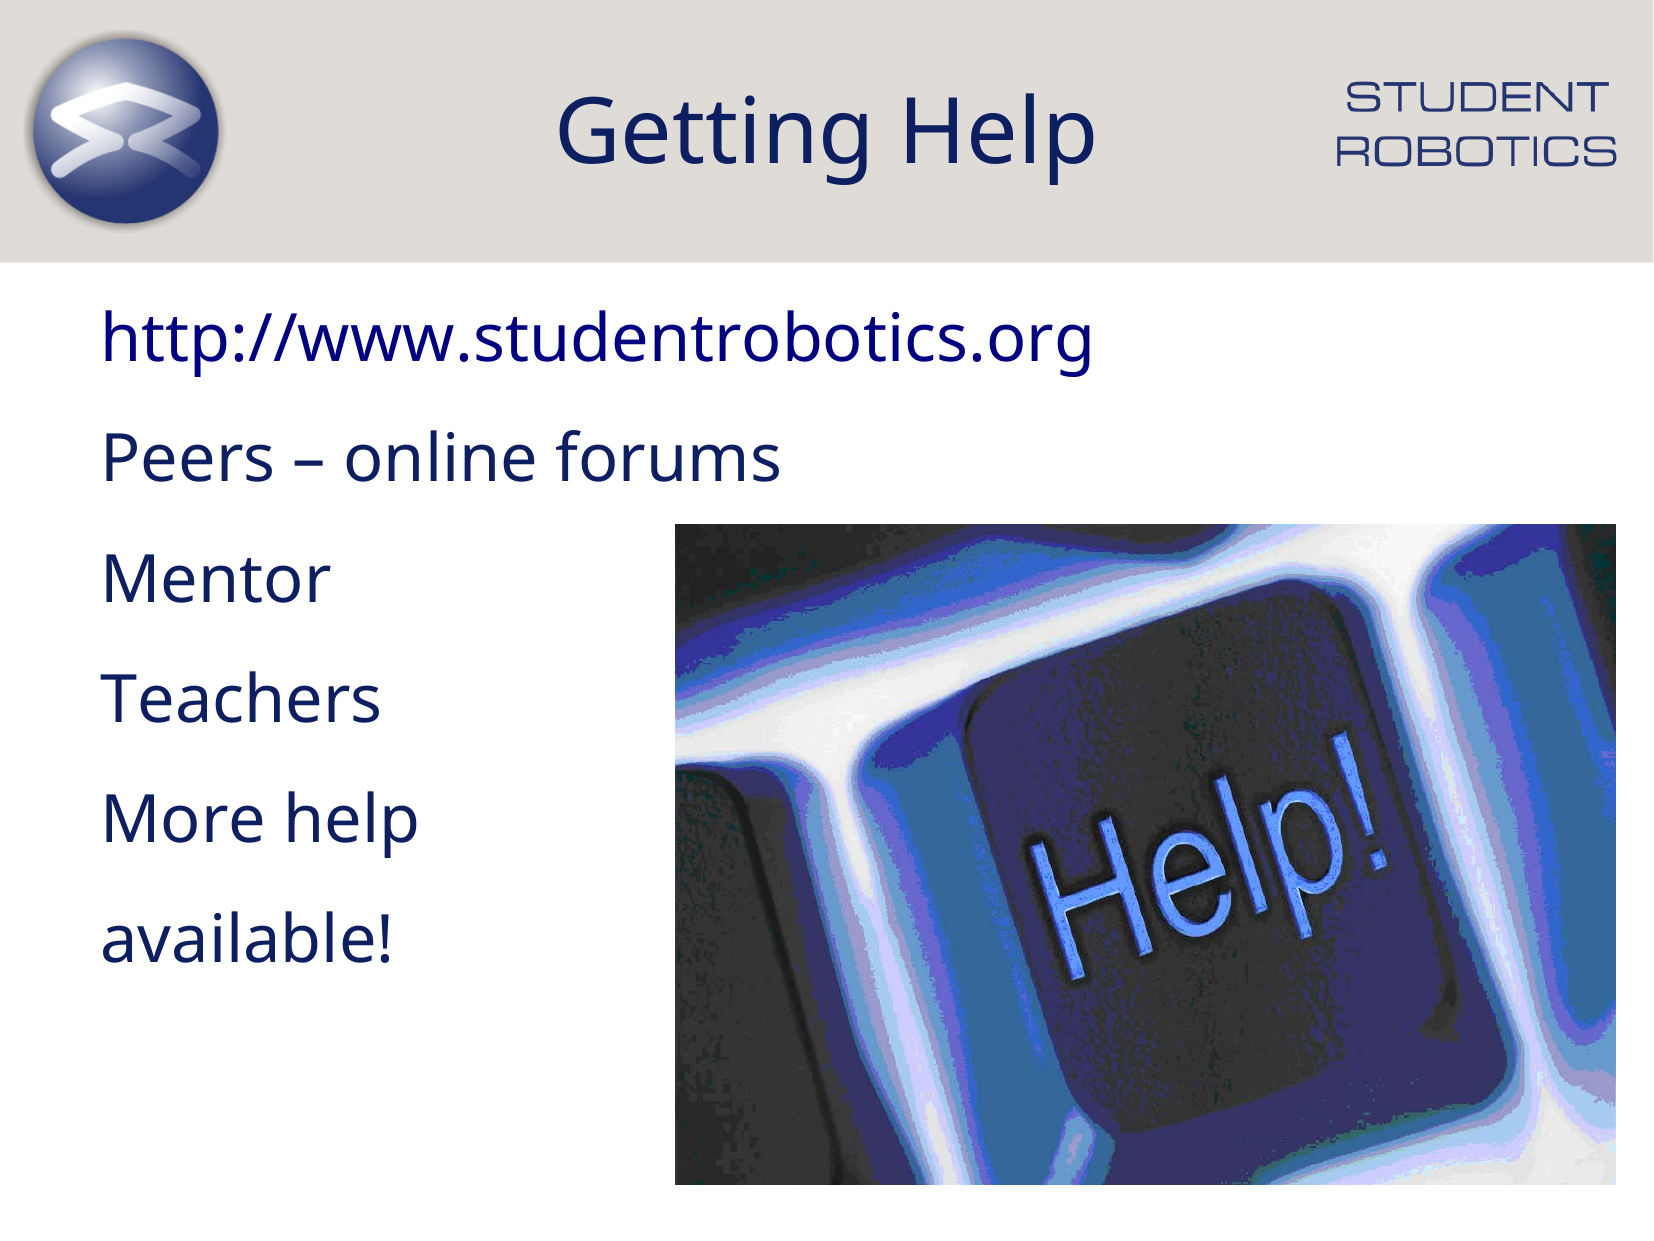

# Getting Help
http://www.studentrobotics.org
Peers – online forums
Mentor
Teachers
More help
available!